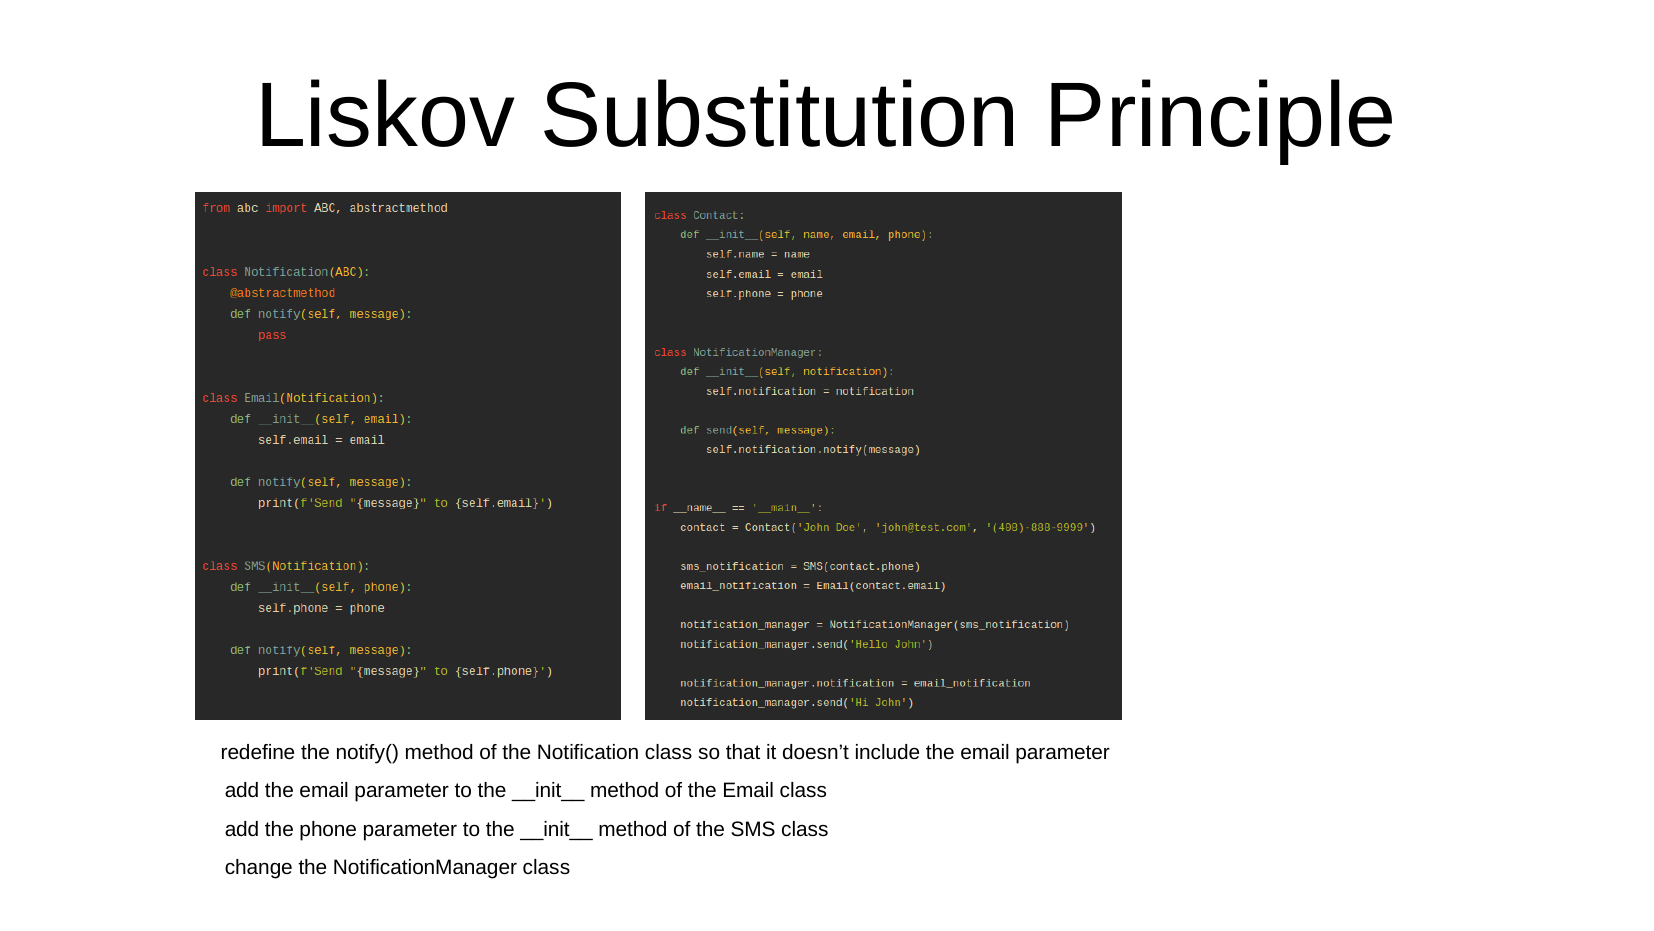

# Liskov Substitution Principle
redefine the notify() method of the Notification class so that it doesn’t include the email parameter
add the email parameter to the __init__ method of the Email class
add the phone parameter to the __init__ method of the SMS class
change the NotificationManager class